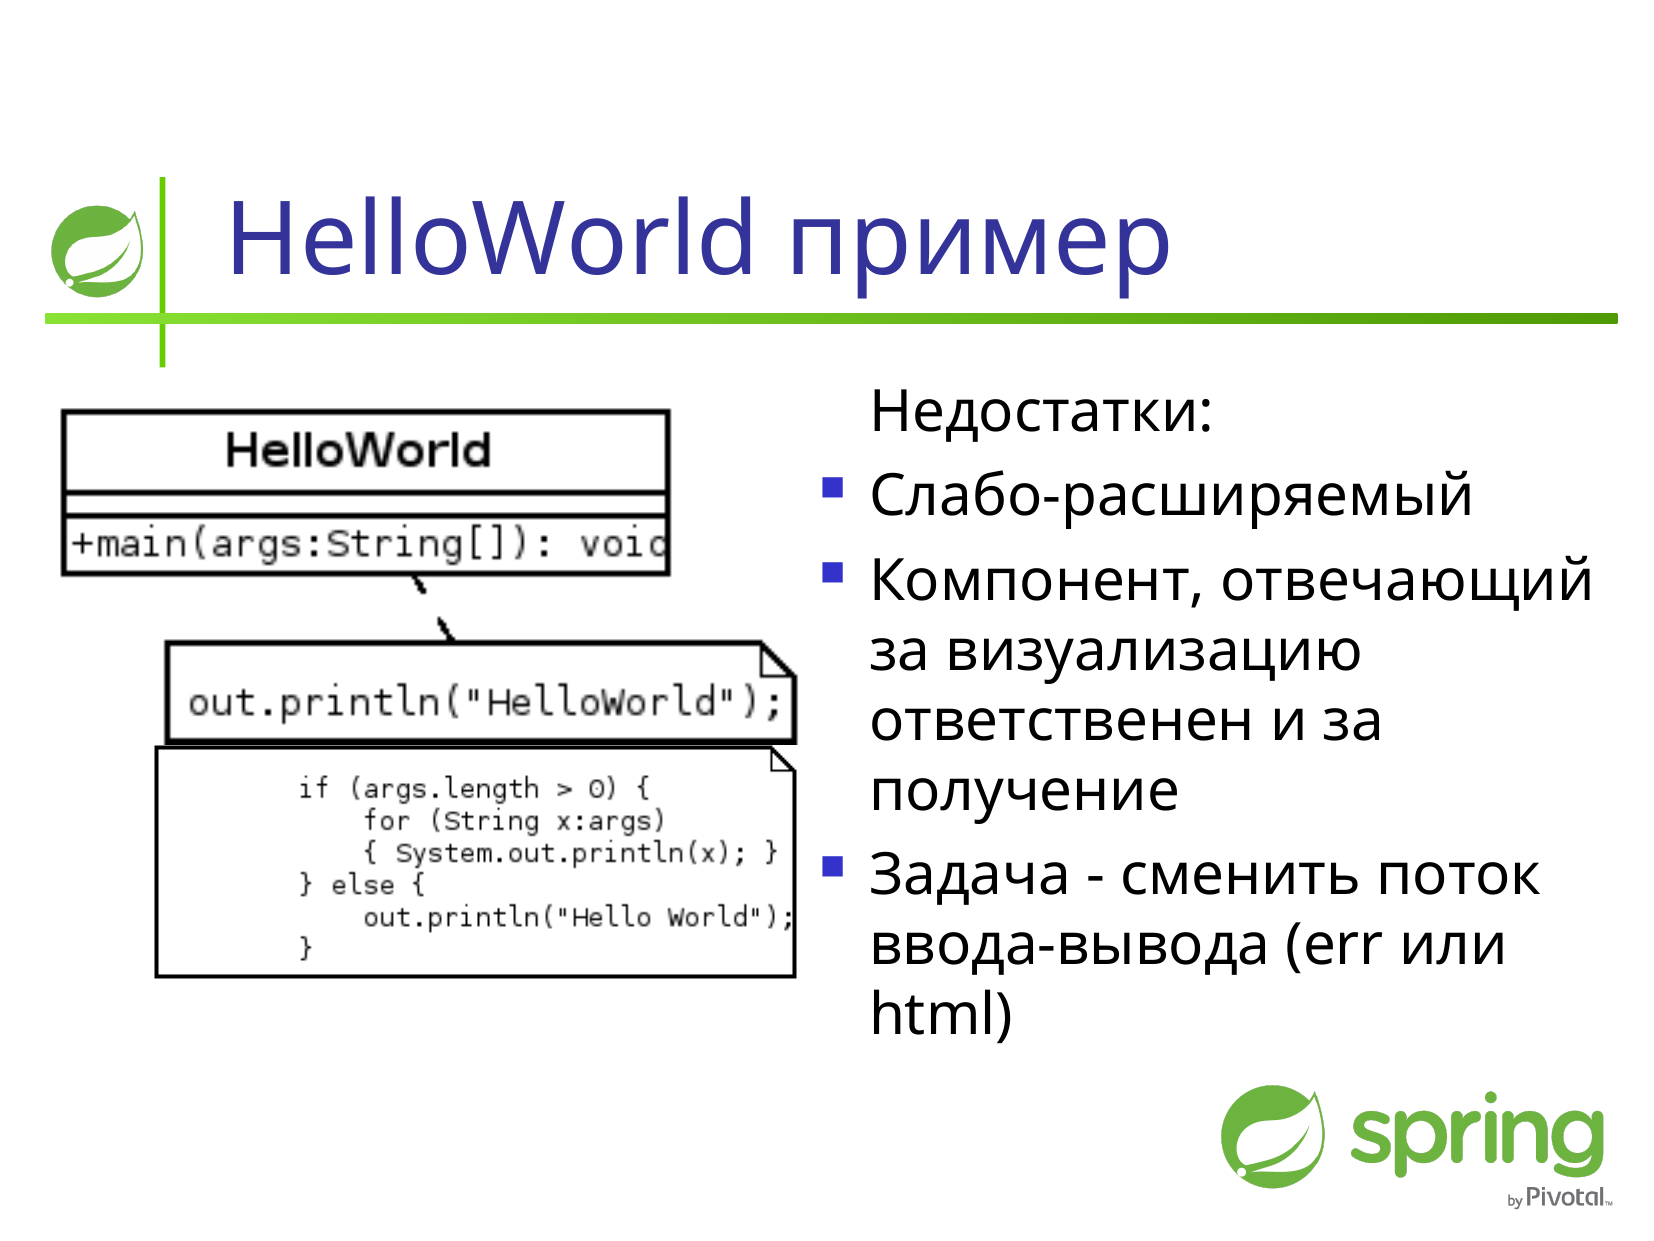

# HelloWorld пример
Недостатки:
Слабо-расширяемый
Компонент, отвечающий за визуализацию ответственен и за получение
Задача - сменить поток ввода-вывода (err или html)